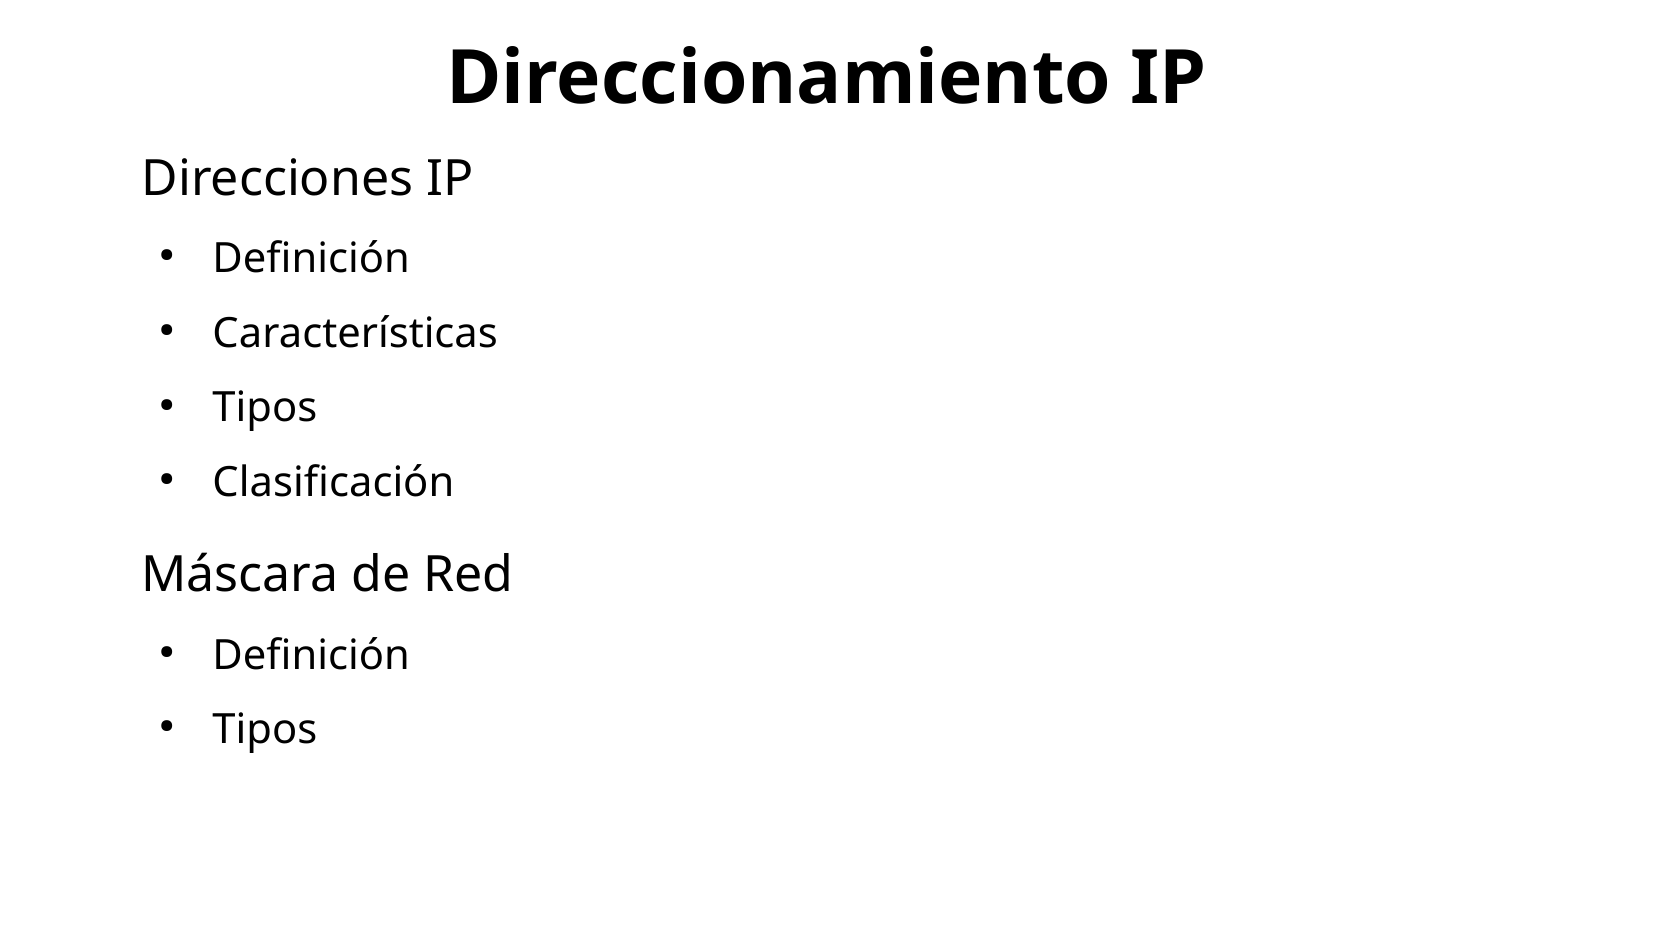

# Direccionamiento IP
Direcciones IP
Definición
Características
Tipos
Clasificación
Máscara de Red
Definición
Tipos